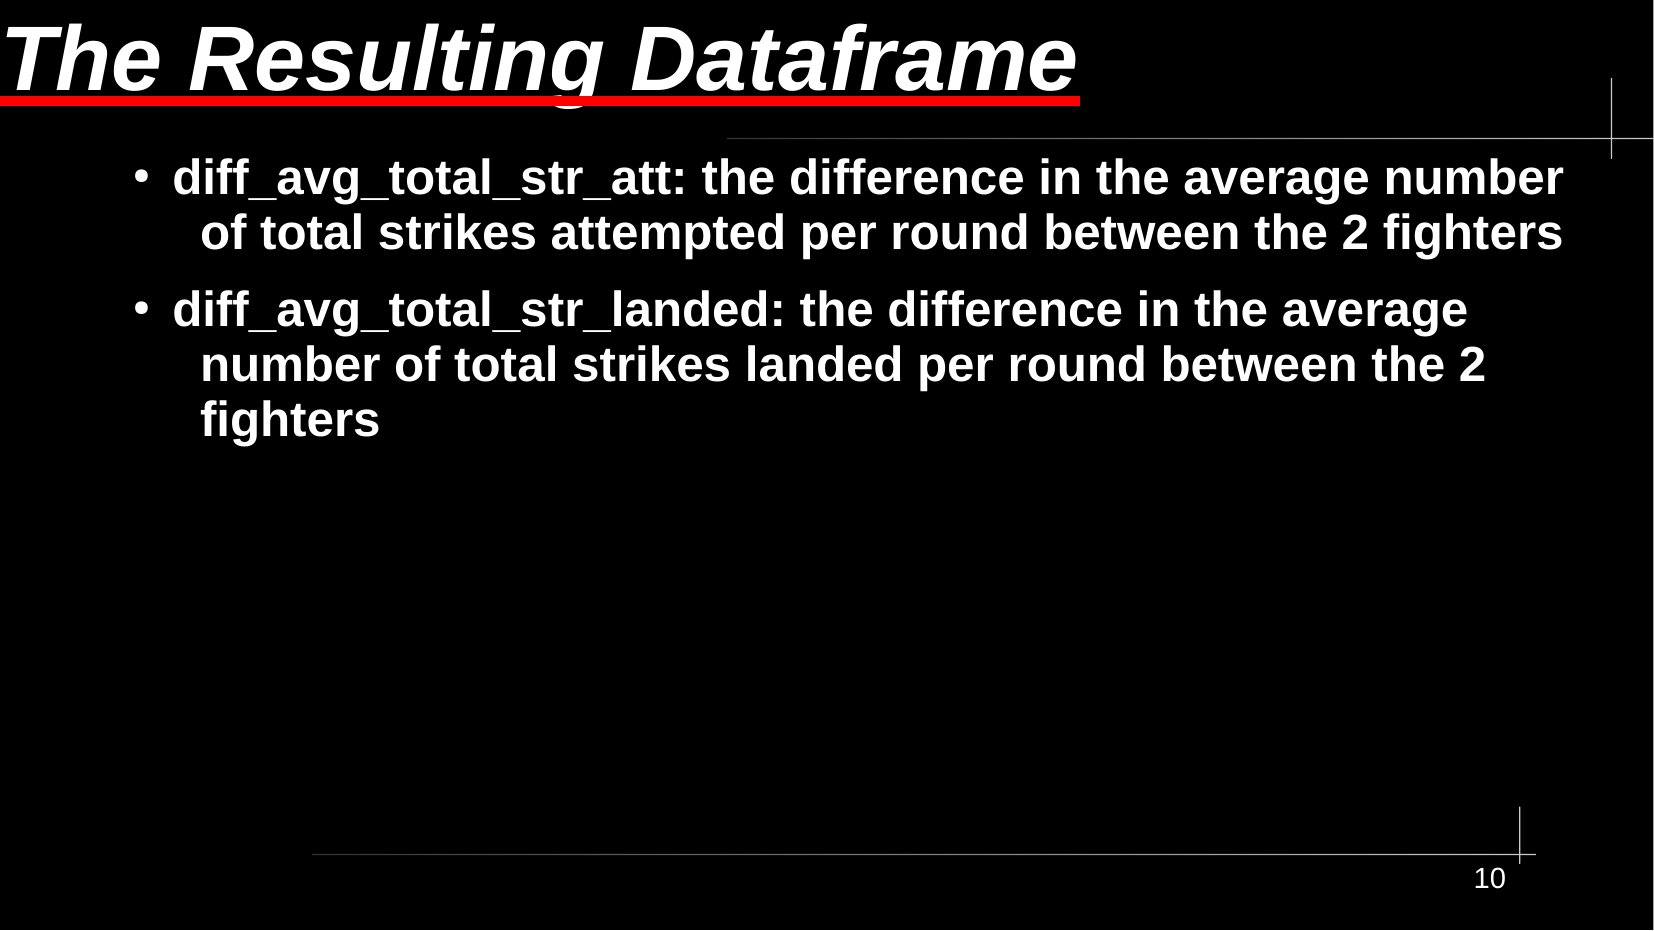

# The Resulting Dataframe
diff_avg_total_str_att: the difference in the average number of total strikes attempted per round between the 2 fighters
diff_avg_total_str_landed: the difference in the average number of total strikes landed per round between the 2 fighters
10